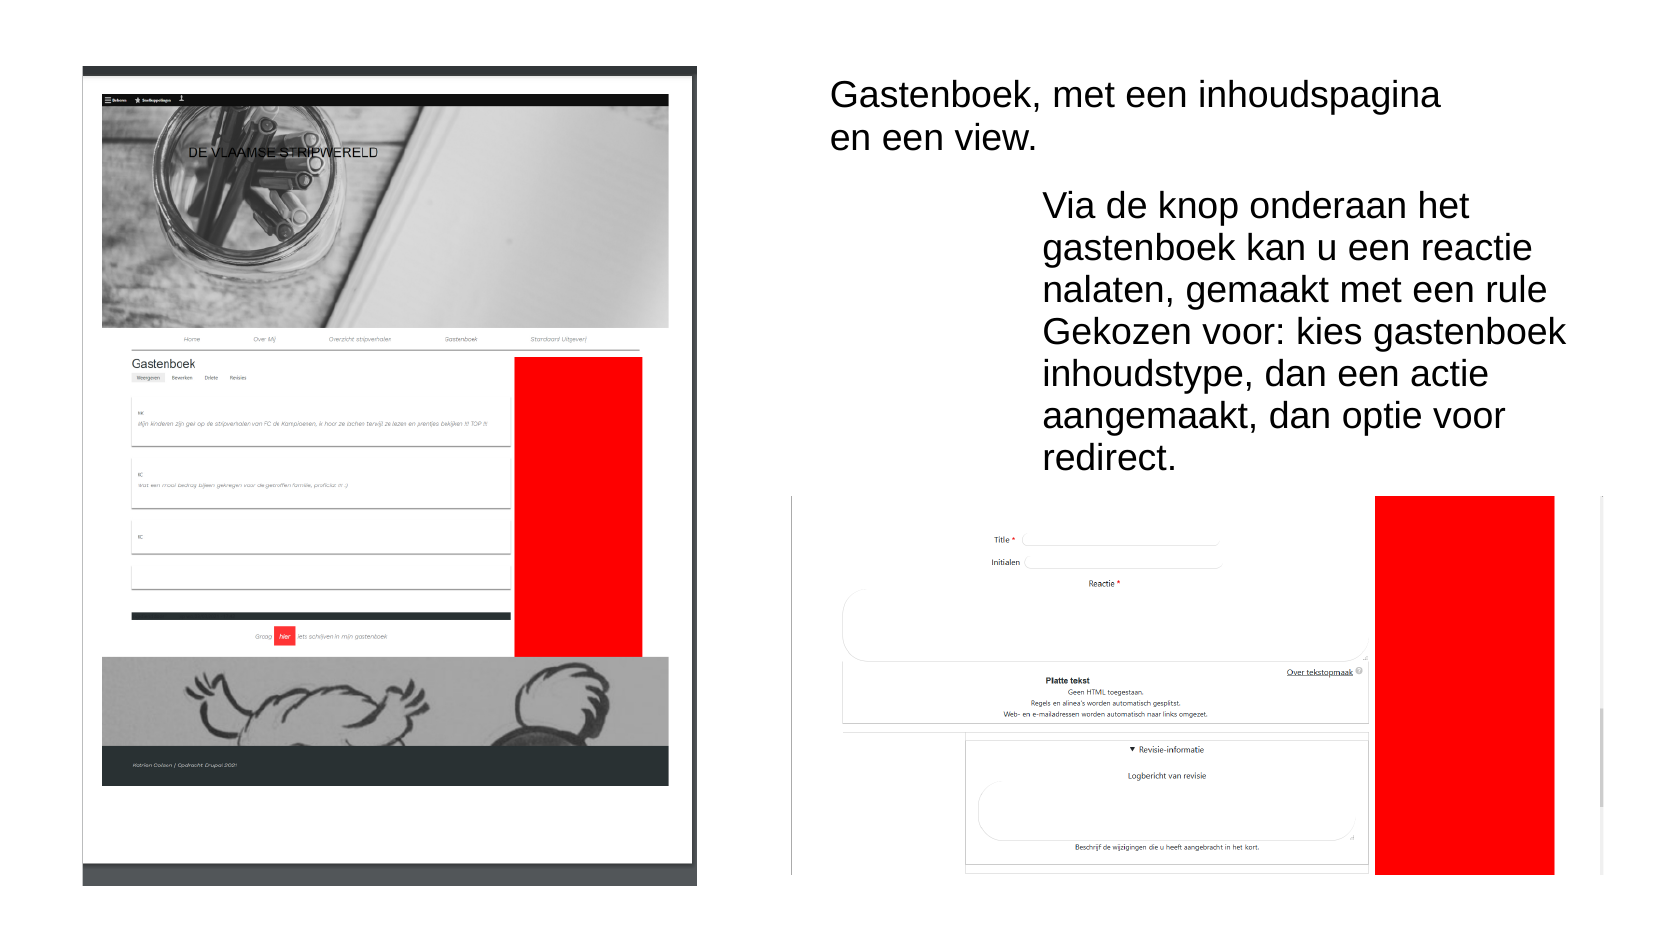

Gastenboek, met een inhoudspagina en een view.
Via de knop onderaan het gastenboek kan u een reactie nalaten, gemaakt met een rule
Gekozen voor: kies gastenboek inhoudstype, dan een actie aangemaakt, dan optie voor redirect.